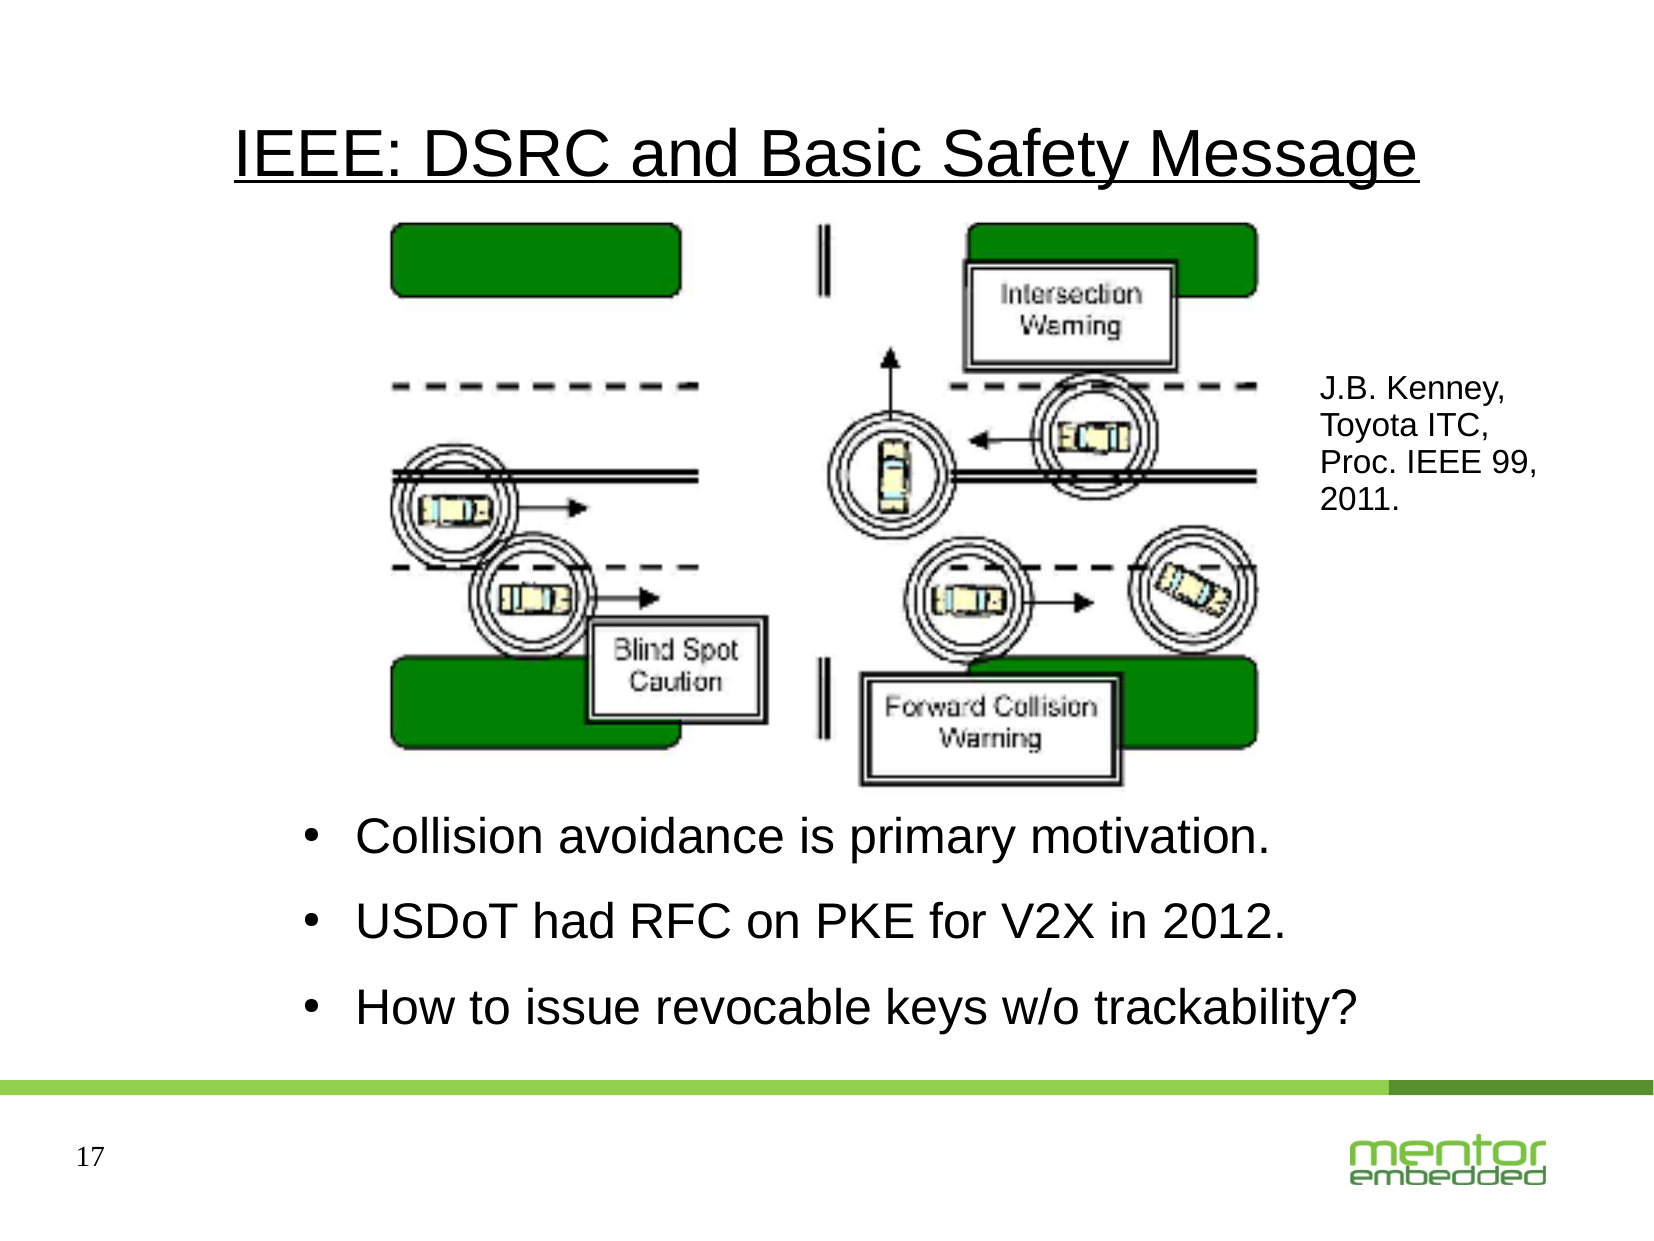

# IEEE: DSRC and Basic Safety Message
J.B. Kenney,
Toyota ITC,
Proc. IEEE 99,
2011.
Collision avoidance is primary motivation.
USDoT had RFC on PKE for V2X in 2012.
How to issue revocable keys w/o trackability?
17